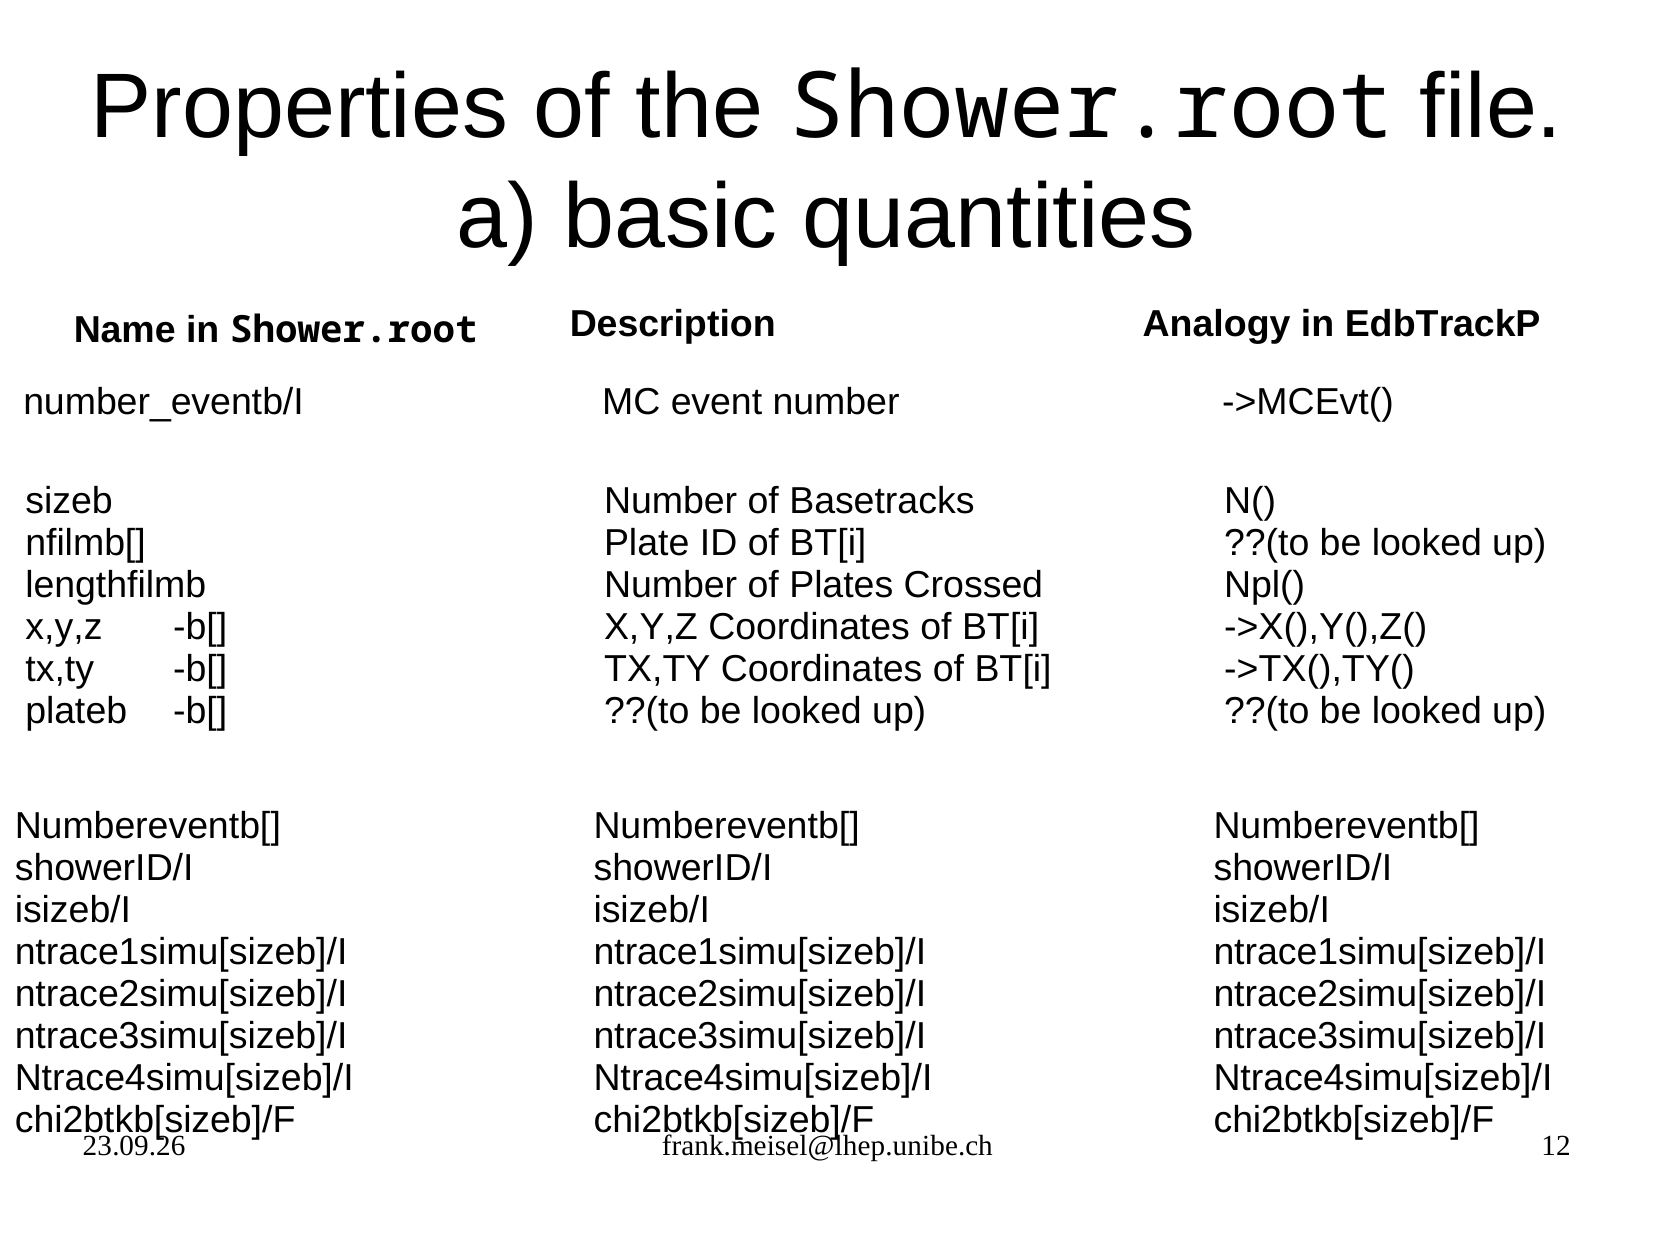

# Properties of the Shower.root file. a) basic quantities
Name in Shower.root
Description
Analogy in EdbTrackP
number_eventb/I
sizeb
nfilmb[]
lengthfilmb
x,y,z 	-b[]
tx,ty 	-b[]
plateb	-b[]
Numbereventb[]
showerID/I
isizeb/I
ntrace1simu[sizeb]/I
ntrace2simu[sizeb]/I
ntrace3simu[sizeb]/I
Ntrace4simu[sizeb]/I
chi2btkb[sizeb]/F
MC event number
Number of Basetracks
Plate ID of BT[i]
Number of Plates Crossed
X,Y,Z Coordinates of BT[i]
TX,TY Coordinates of BT[i]
??(to be looked up)
Numbereventb[]
showerID/I
isizeb/I
ntrace1simu[sizeb]/I
ntrace2simu[sizeb]/I
ntrace3simu[sizeb]/I
Ntrace4simu[sizeb]/I
chi2btkb[sizeb]/F
->MCEvt()
N()
??(to be looked up)
Npl()
->X(),Y(),Z()
->TX(),TY()
??(to be looked up)
Numbereventb[]
showerID/I
isizeb/I
ntrace1simu[sizeb]/I
ntrace2simu[sizeb]/I
ntrace3simu[sizeb]/I
Ntrace4simu[sizeb]/I
chi2btkb[sizeb]/F
frank.meisel@lhep.unibe.ch
12